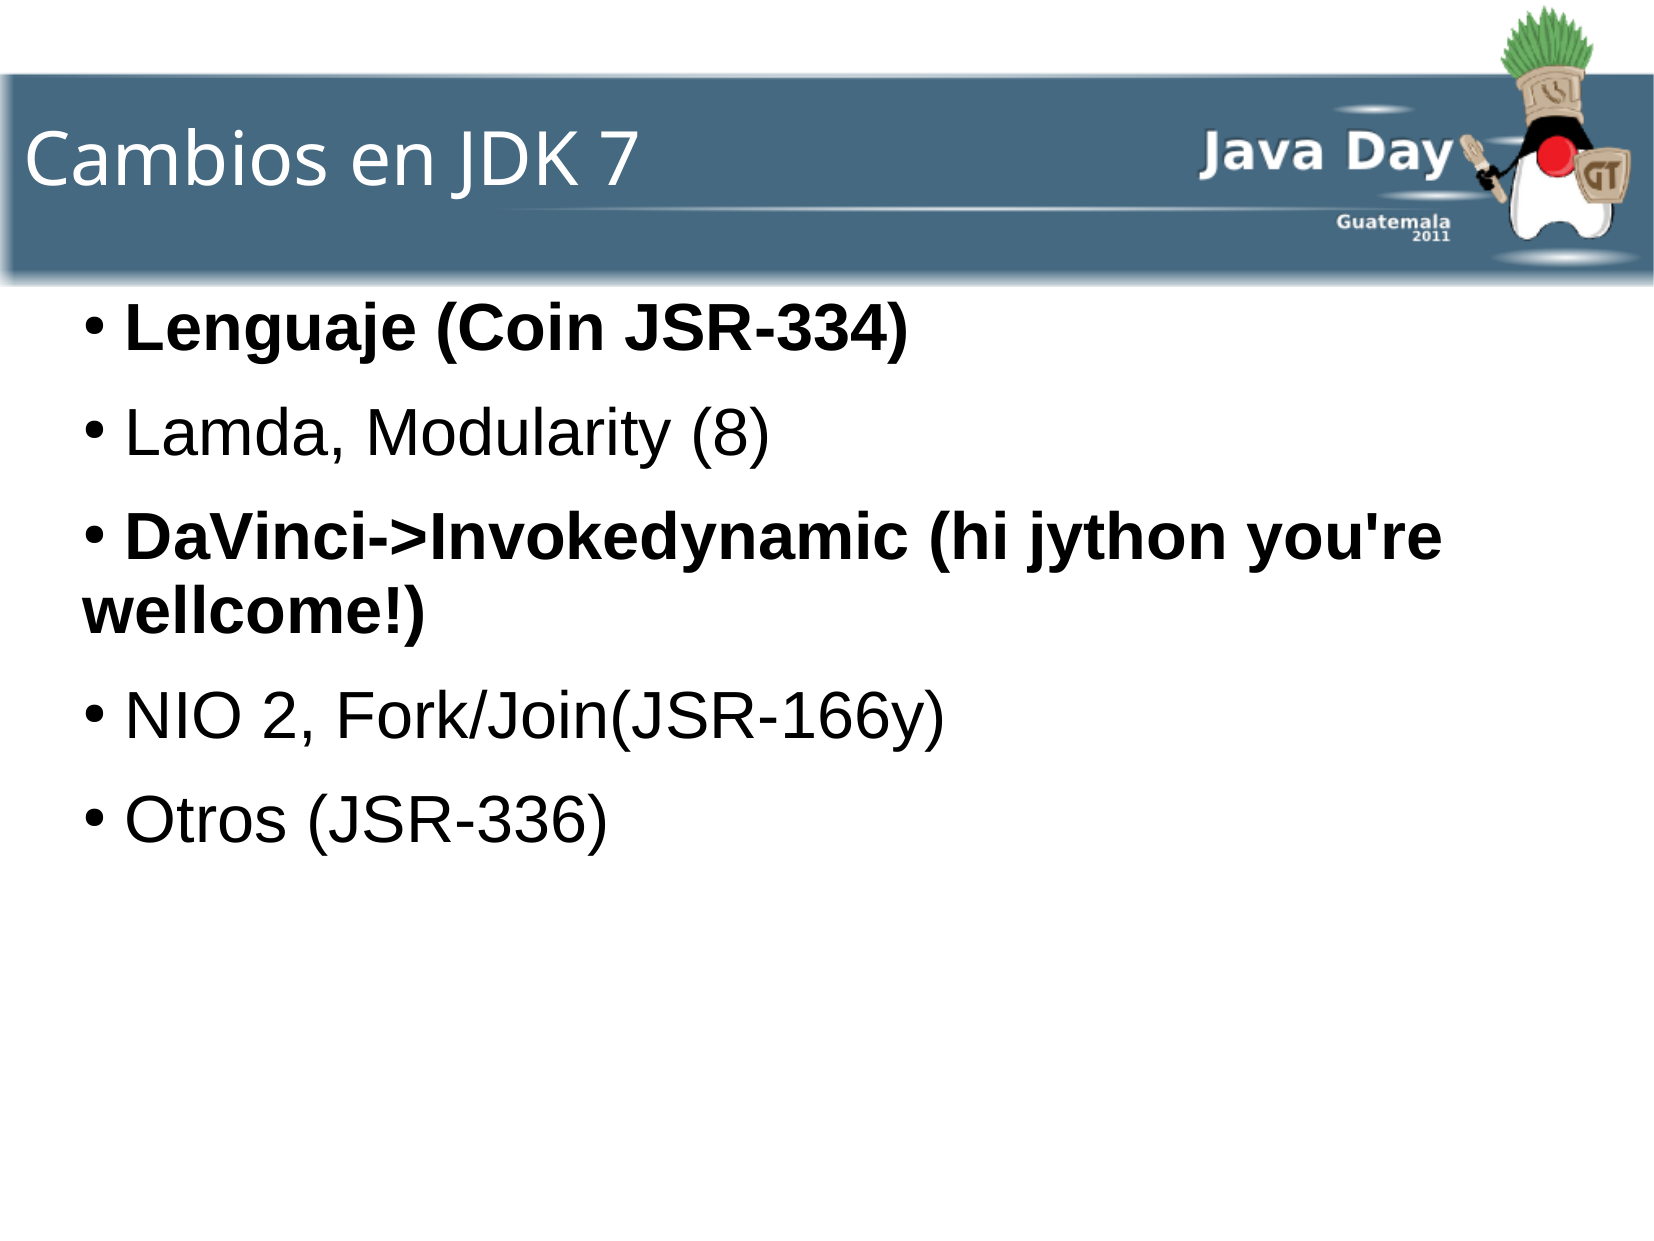

# Cambios en JDK 7
 Lenguaje (Coin JSR-334)
 Lamda, Modularity (8)
 DaVinci->Invokedynamic (hi jython you're wellcome!)
 NIO 2, Fork/Join(JSR-166y)
 Otros (JSR-336)